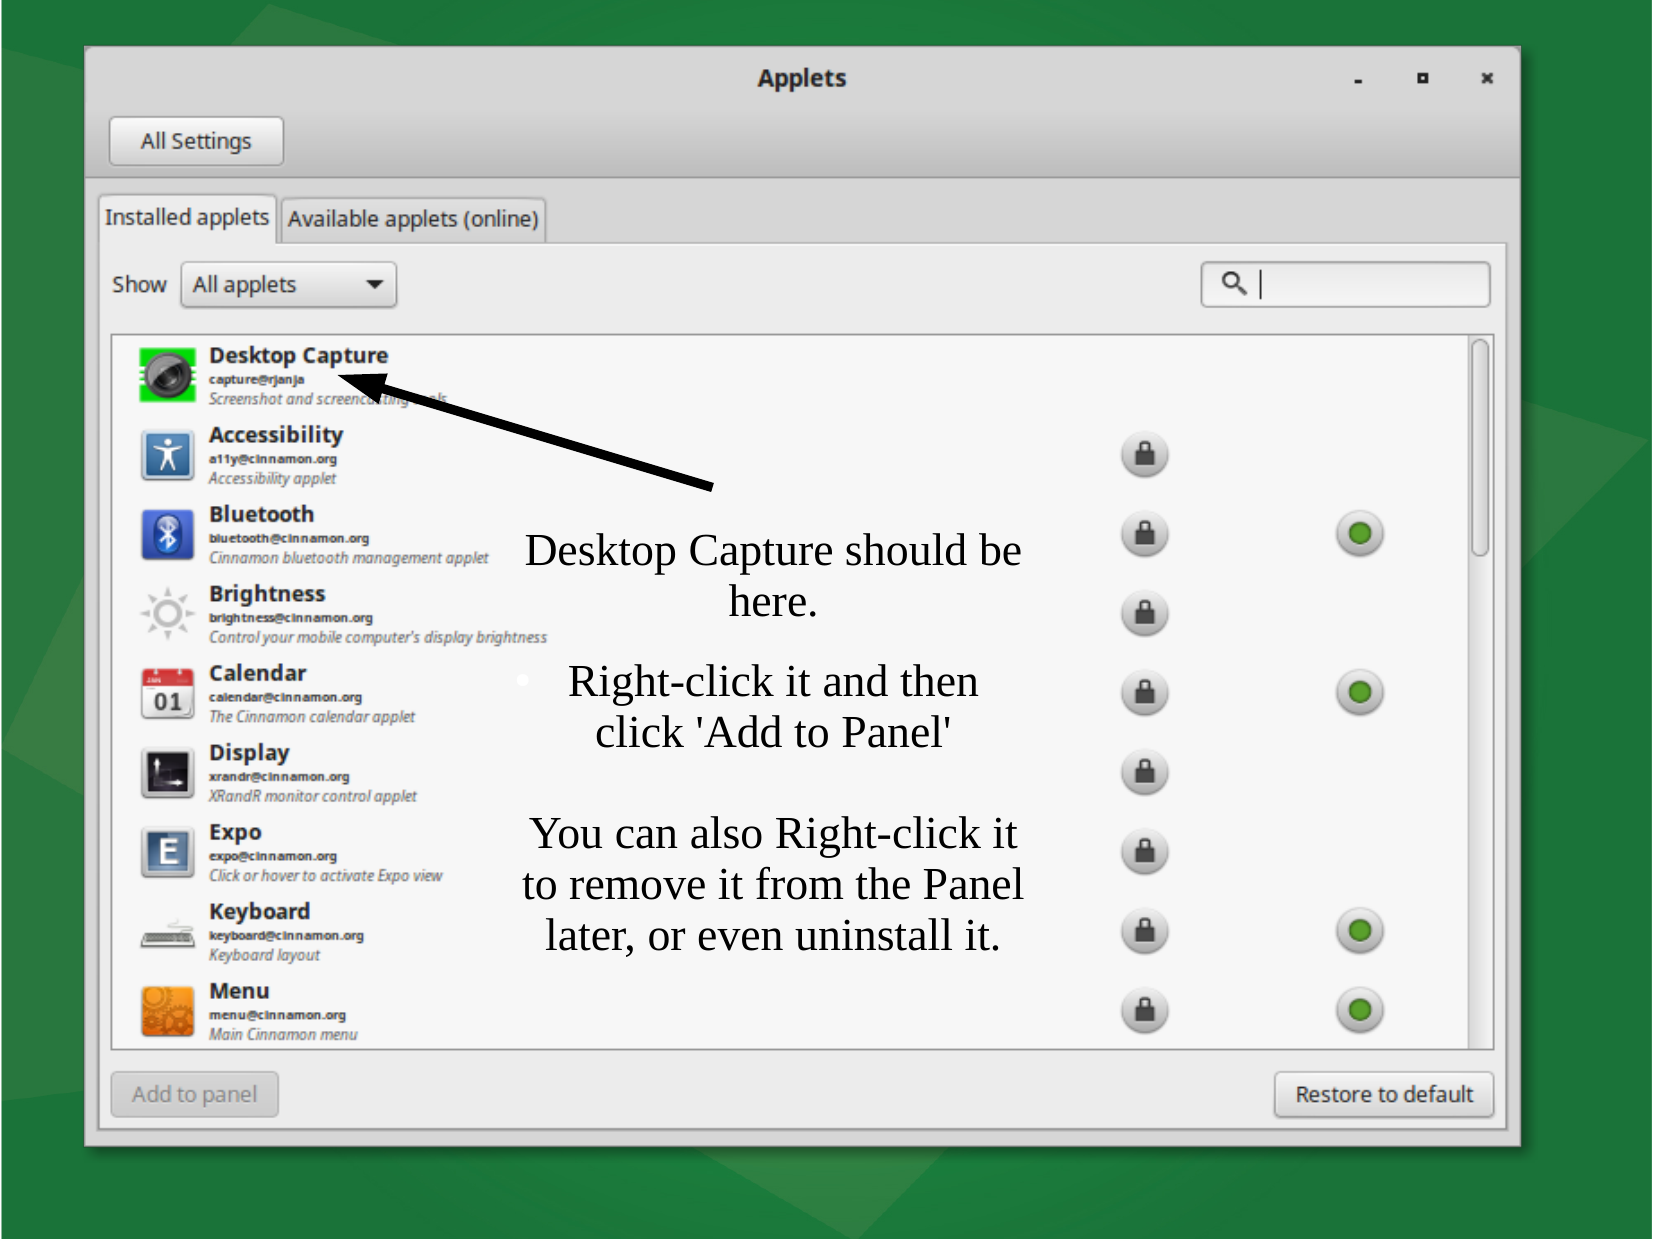

#
Desktop Capture should be here.
Right-click it and then click 'Add to Panel'
You can also Right-click it to remove it from the Panel later, or even uninstall it.